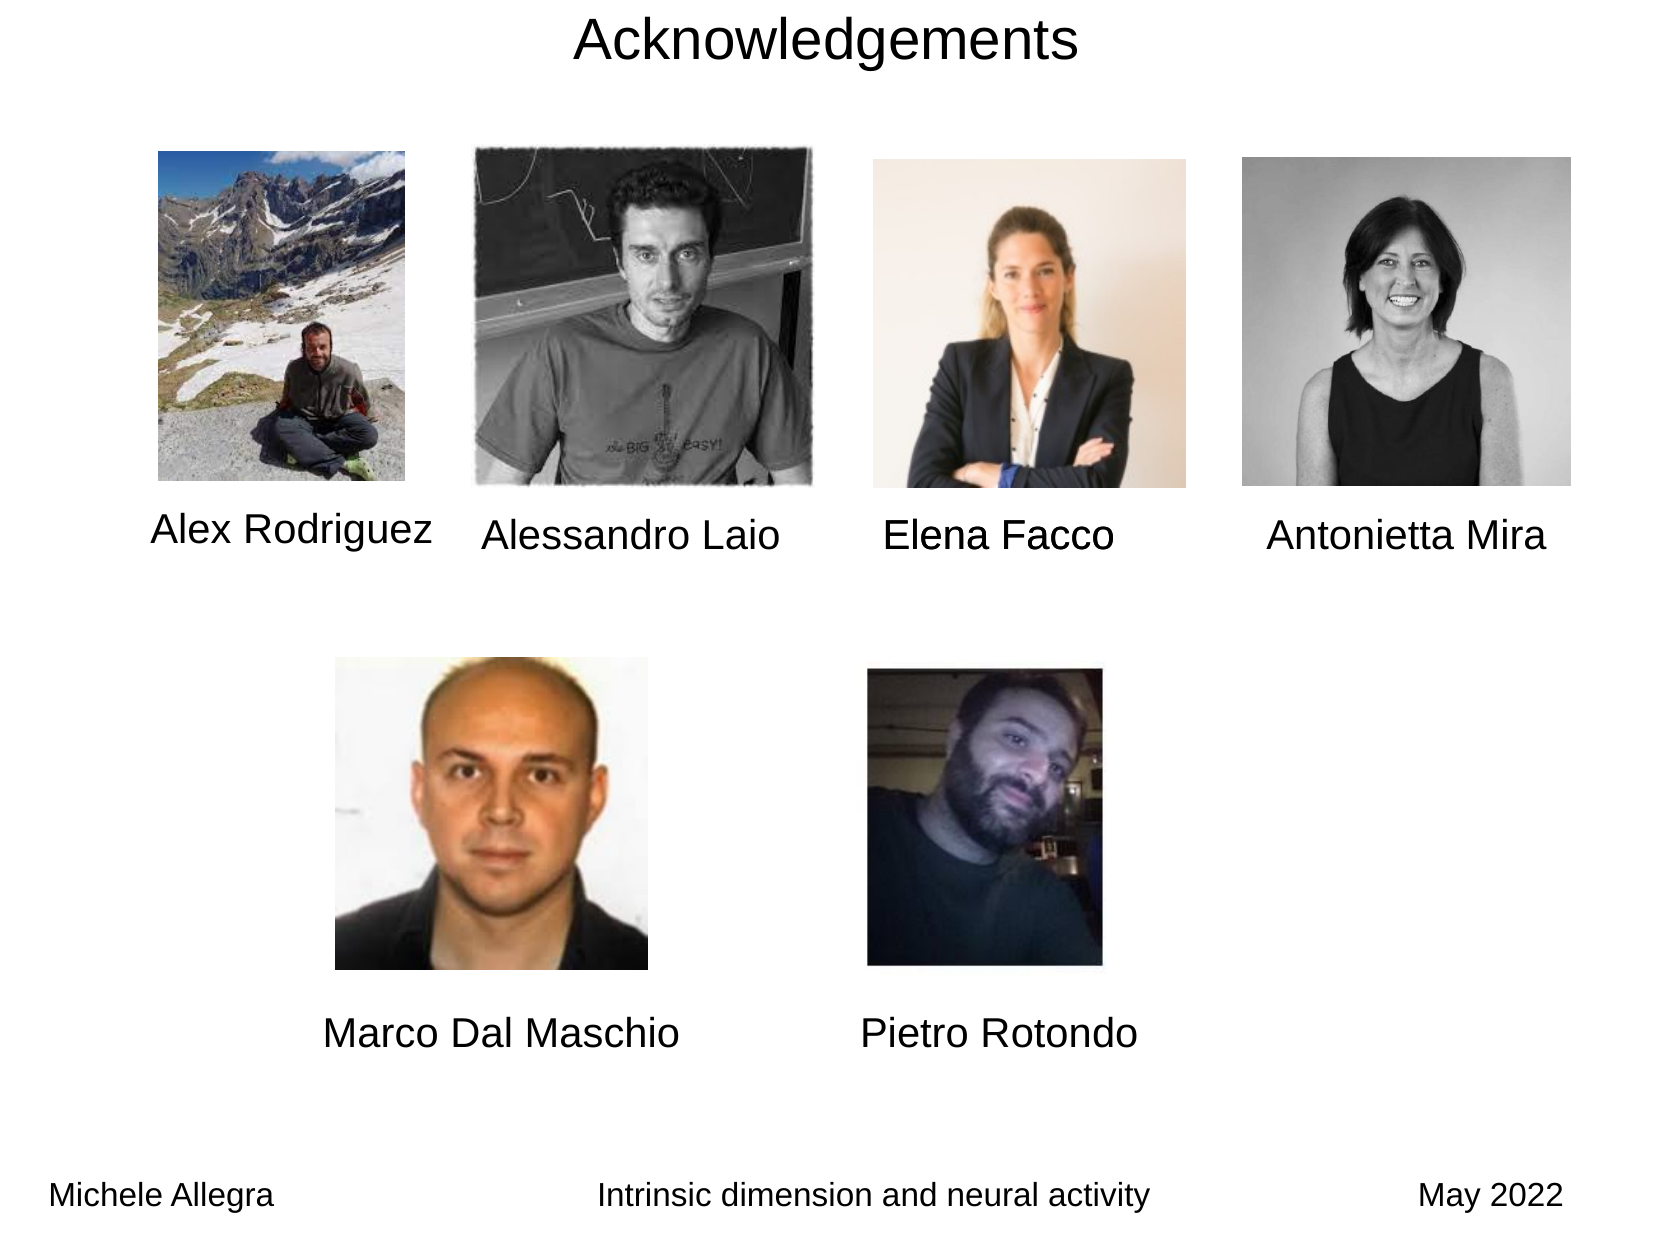

# Acknowledgements
Alex Rodriguez
Alessandro Laio
Elena Facco
Elena Facco
Antonietta Mira
Marco Dal Maschio
Pietro Rotondo
Michele Allegra Intrinsic dimension and neural activity May 2022